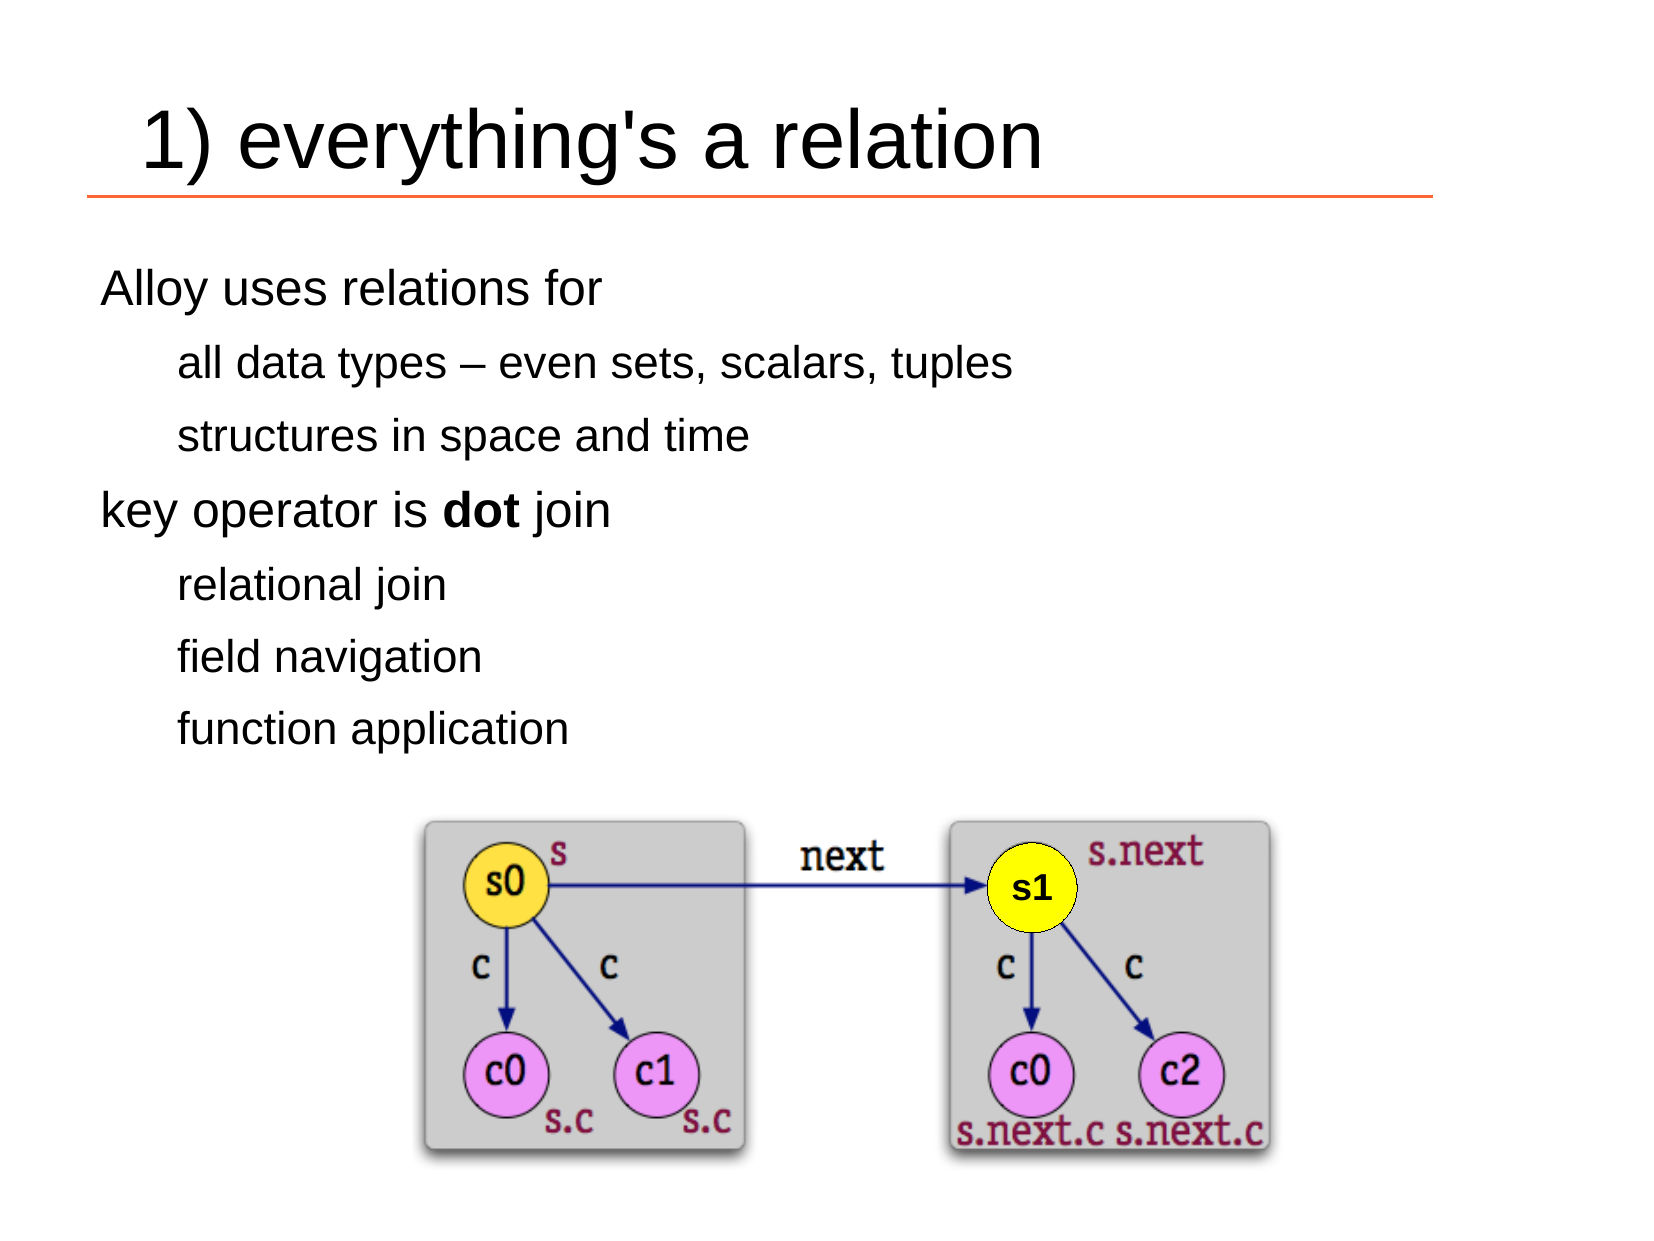

# 1) everything's a relation
Alloy uses relations for
all data types – even sets, scalars, tuples
structures in space and time
key operator is dot join
relational join
field navigation
function application
s1